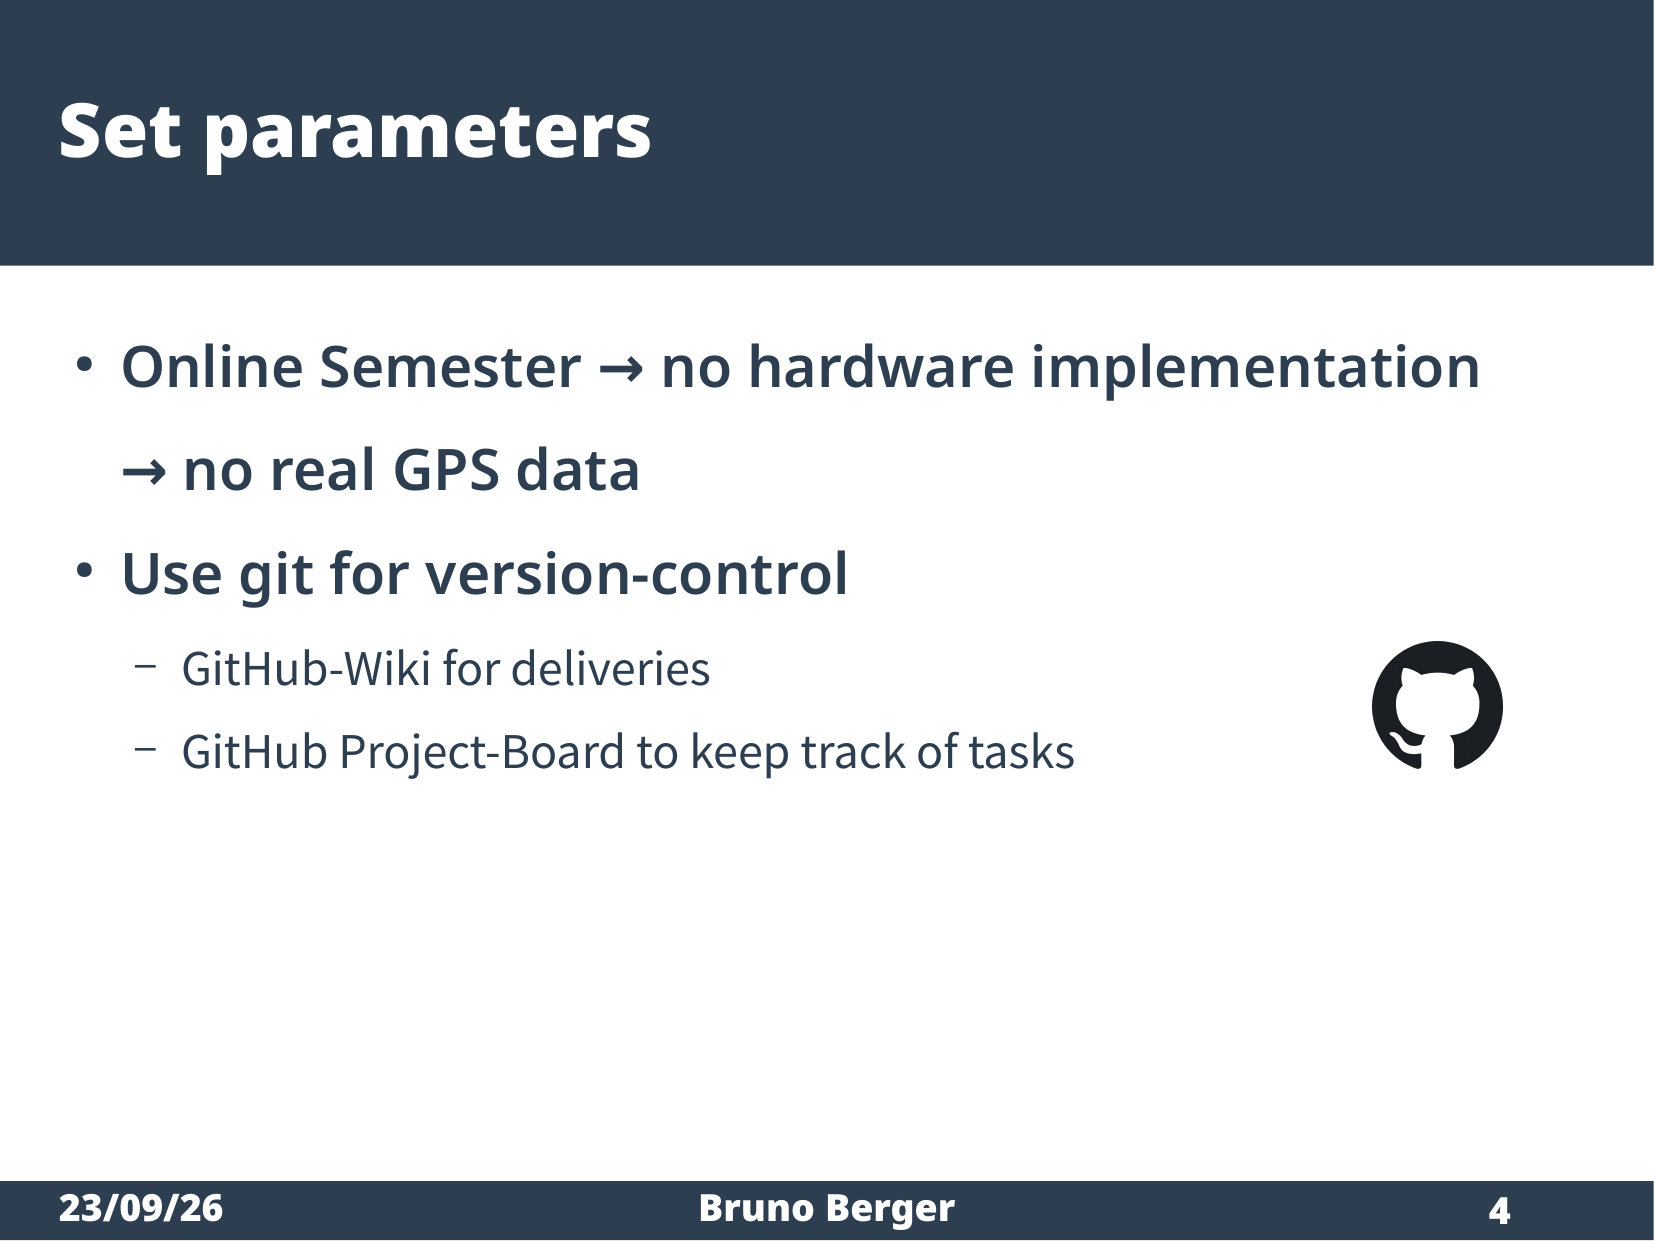

# Set parameters
Online Semester → no hardware implementation
→ no real GPS data
Use git for version-control
GitHub-Wiki for deliveries
GitHub Project-Board to keep track of tasks
Bruno Berger
4